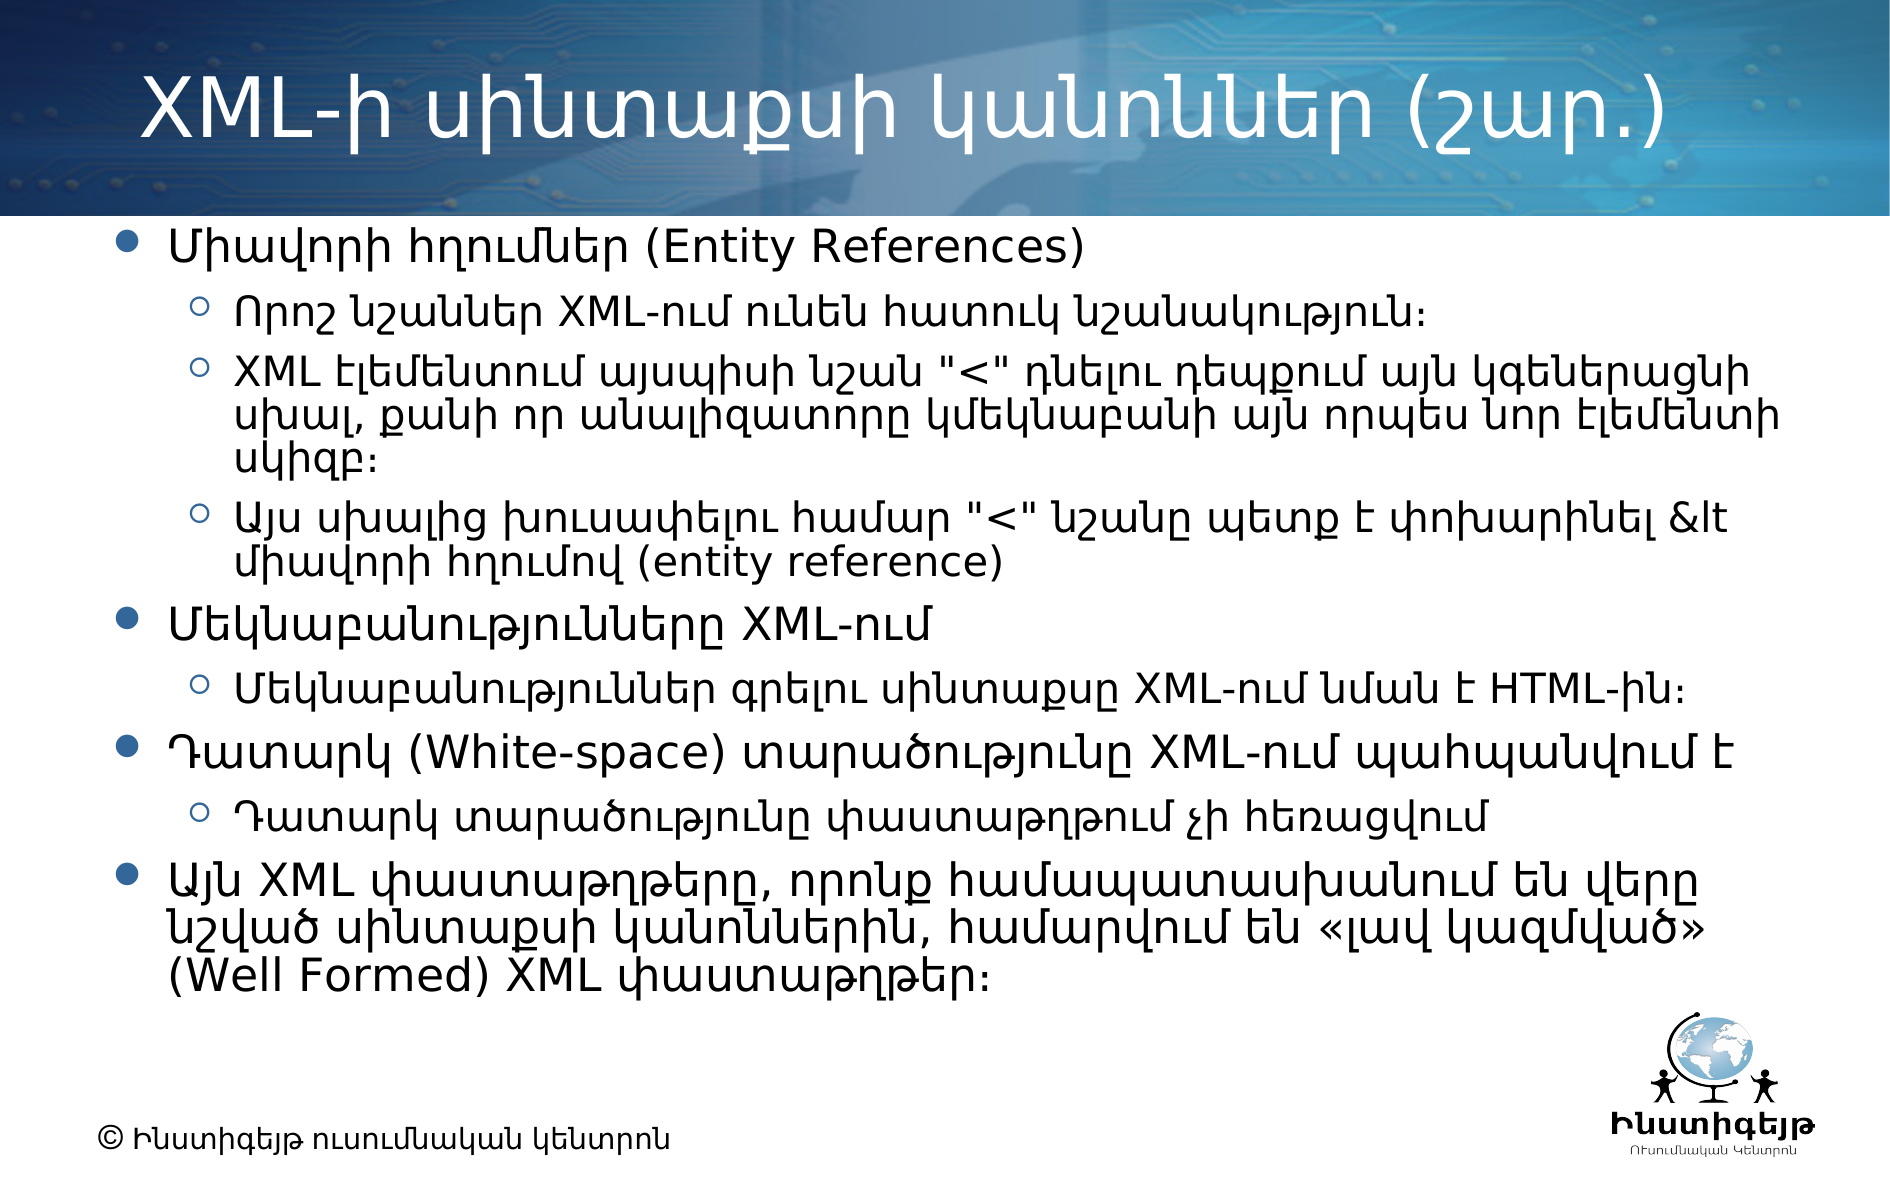

XML-ի սինտաքսի կանոններ (շար.)
# Միավորի հղումներ (Entity References)
Որոշ նշաններ XML-ում ունեն հատուկ նշանակություն։
XML էլեմենտում այսպիսի նշան "<" դնելու դեպքում այն կգեներացնի սխալ, քանի որ անալիզատորը կմեկնաբանի այն որպես նոր էլեմենտի սկիզբ։
Այս սխալից խուսափելու համար "<" նշանը պետք է փոխարինել &lt միավորի հղումով (entity reference)
Մեկնաբանությունները XML-ում
Մեկնաբանություններ գրելու սինտաքսը XML-ում նման է HTML-ին։
Դատարկ (White-space) տարածությունը XML-ում պահպանվում է
Դատարկ տարածությունը փաստաթղթում չի հեռացվում
Այն XML փաստաթղթերը, որոնք համապատասխանում են վերը նշված սինտաքսի կանոններին, համարվում են «լավ կազմված» (Well Formed) XML փաստաթղթեր։